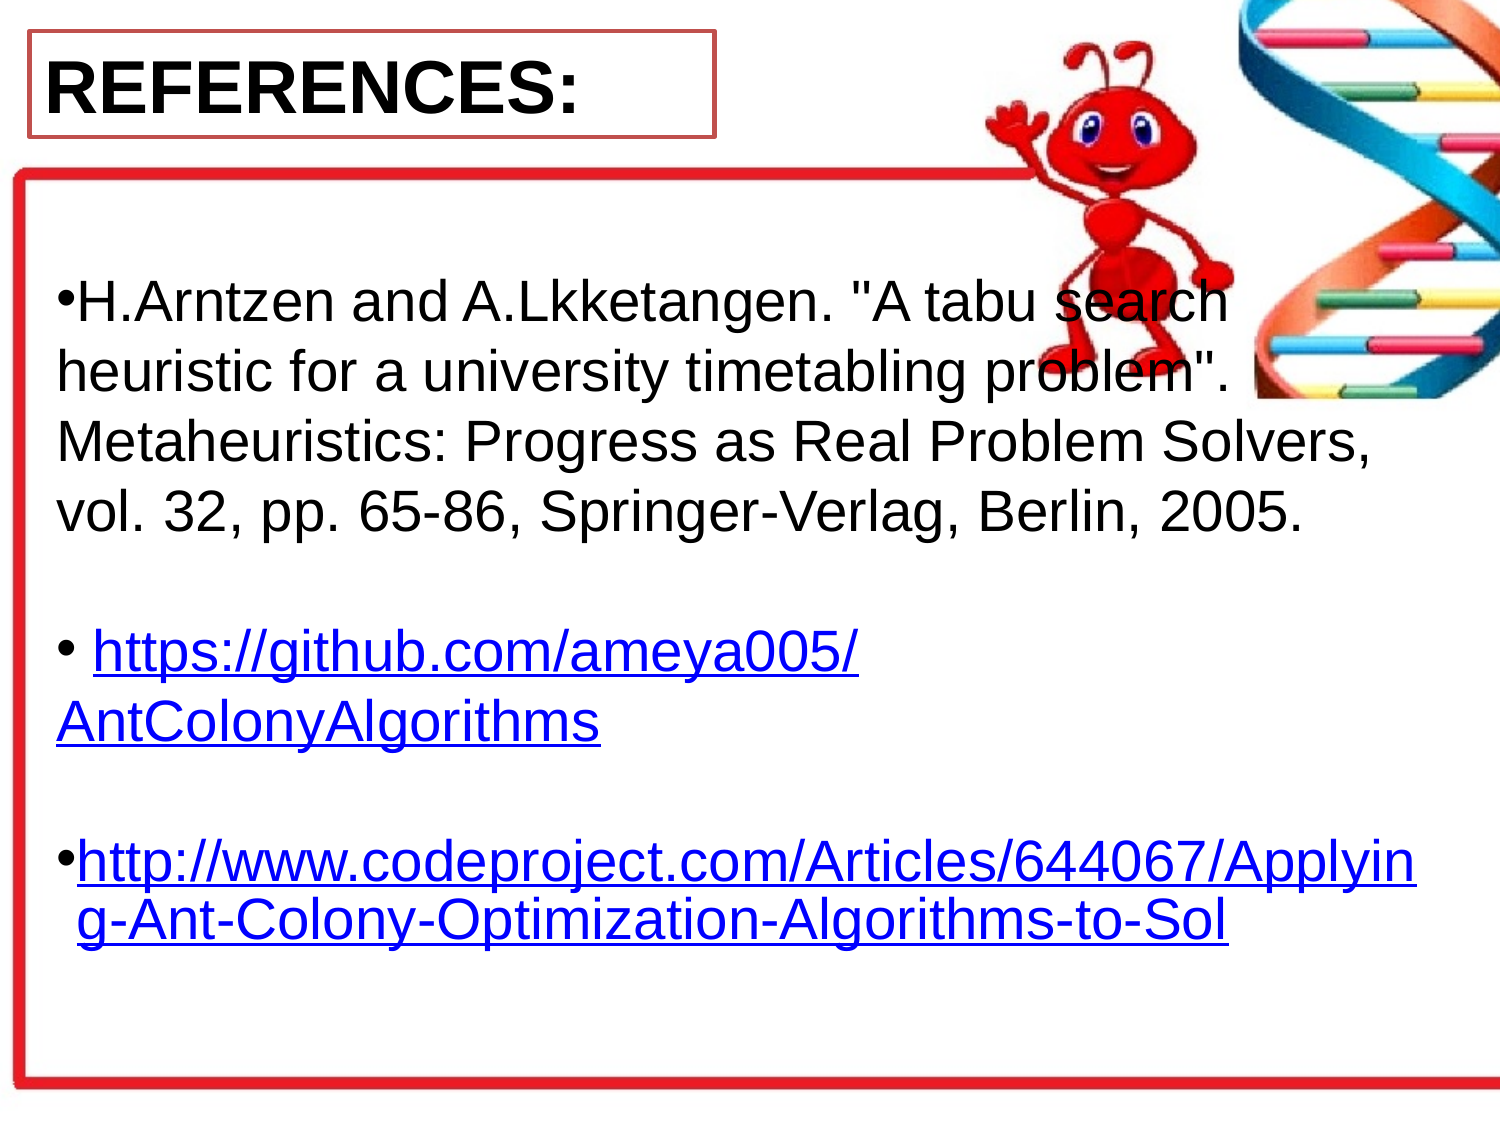

REFERENCES:
H.Arntzen and A.Lkketangen. "A tabu search heuristic for a university timetabling problem". Metaheuristics: Progress as Real Problem Solvers, vol. 32, pp. 65-86, Springer-Verlag, Berlin, 2005.
 https://github.com/ameya005/
AntColonyAlgorithms
http://www.codeproject.com/Articles/644067/Applying-Ant-Colony-Optimization-Algorithms-to-Sol
#